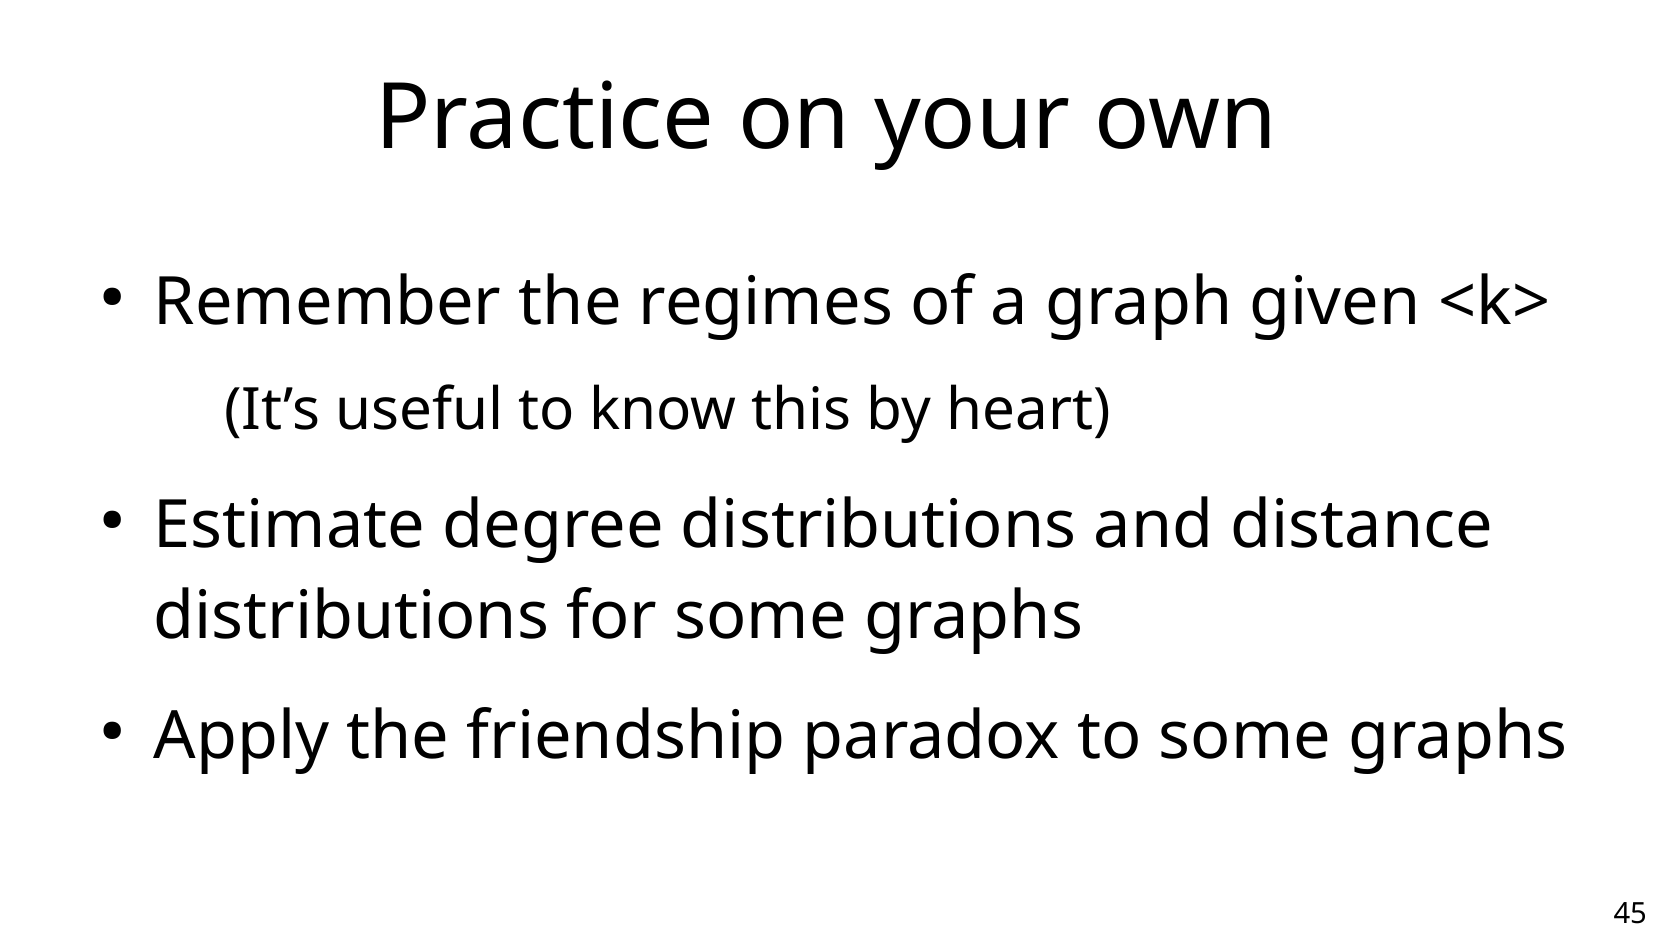

# Practice on your own
Remember the regimes of a graph given <k>
(It’s useful to know this by heart)
Estimate degree distributions and distance distributions for some graphs
Apply the friendship paradox to some graphs
45